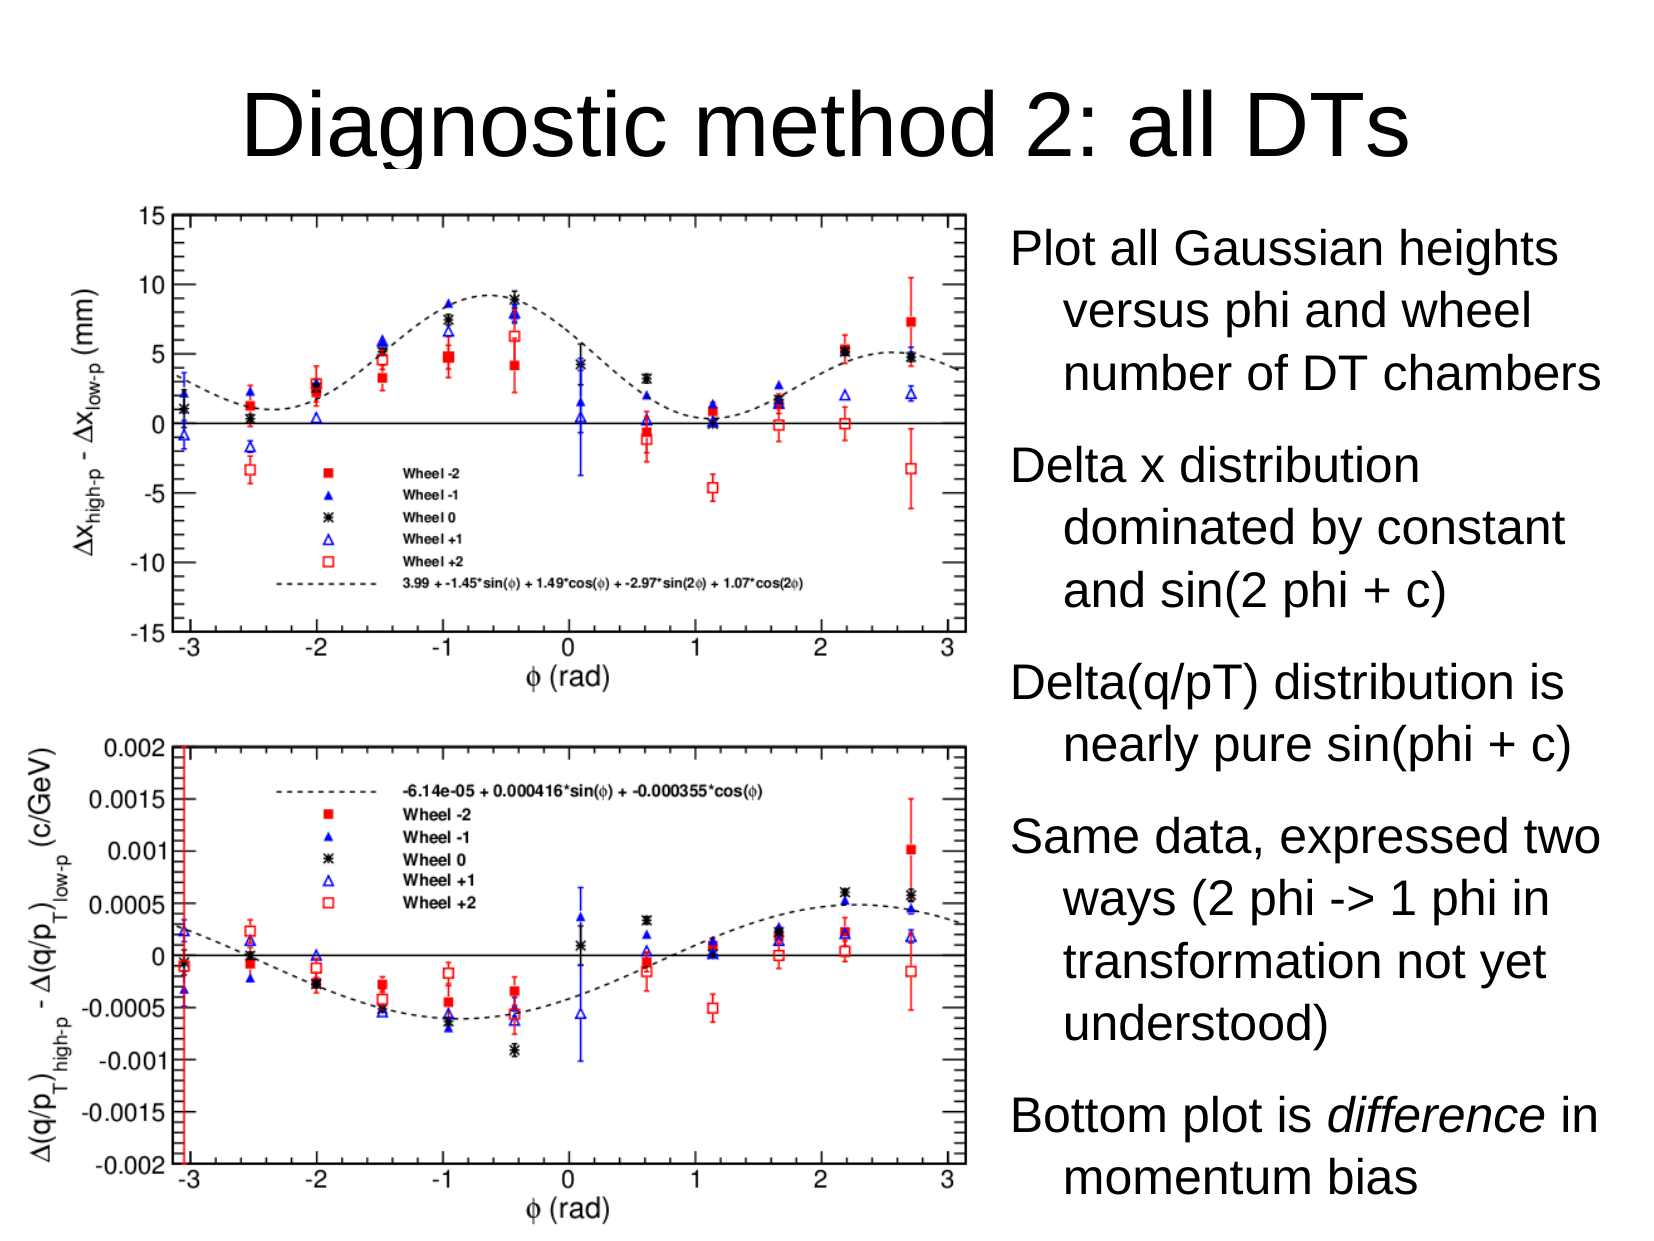

Diagnostic method 2: all DTs
Plot all Gaussian heights versus phi and wheel number of DT chambers
Delta x distribution dominated by constant and sin(2 phi + c)‏
Delta(q/pT) distribution is nearly pure sin(phi + c)‏
Same data, expressed two ways (2 phi -> 1 phi in transformation not yet understood)‏
Bottom plot is difference in momentum bias